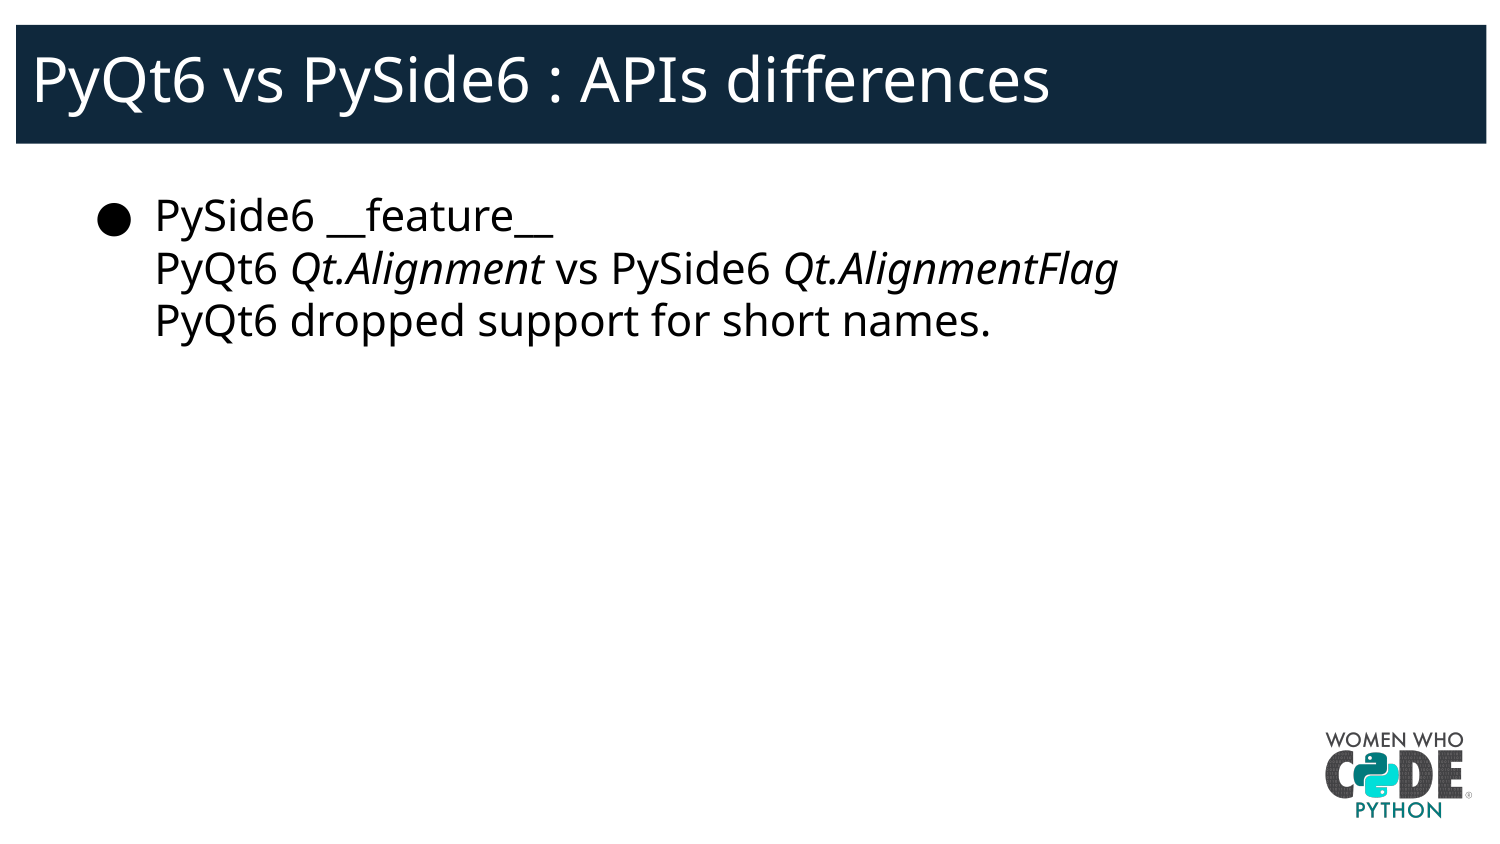

PyQt6 vs PySide6 : APIs differences
# PySide6 __feature__ PyQt6 Qt.Alignment vs PySide6 Qt.AlignmentFlag PyQt6 dropped support for short names.